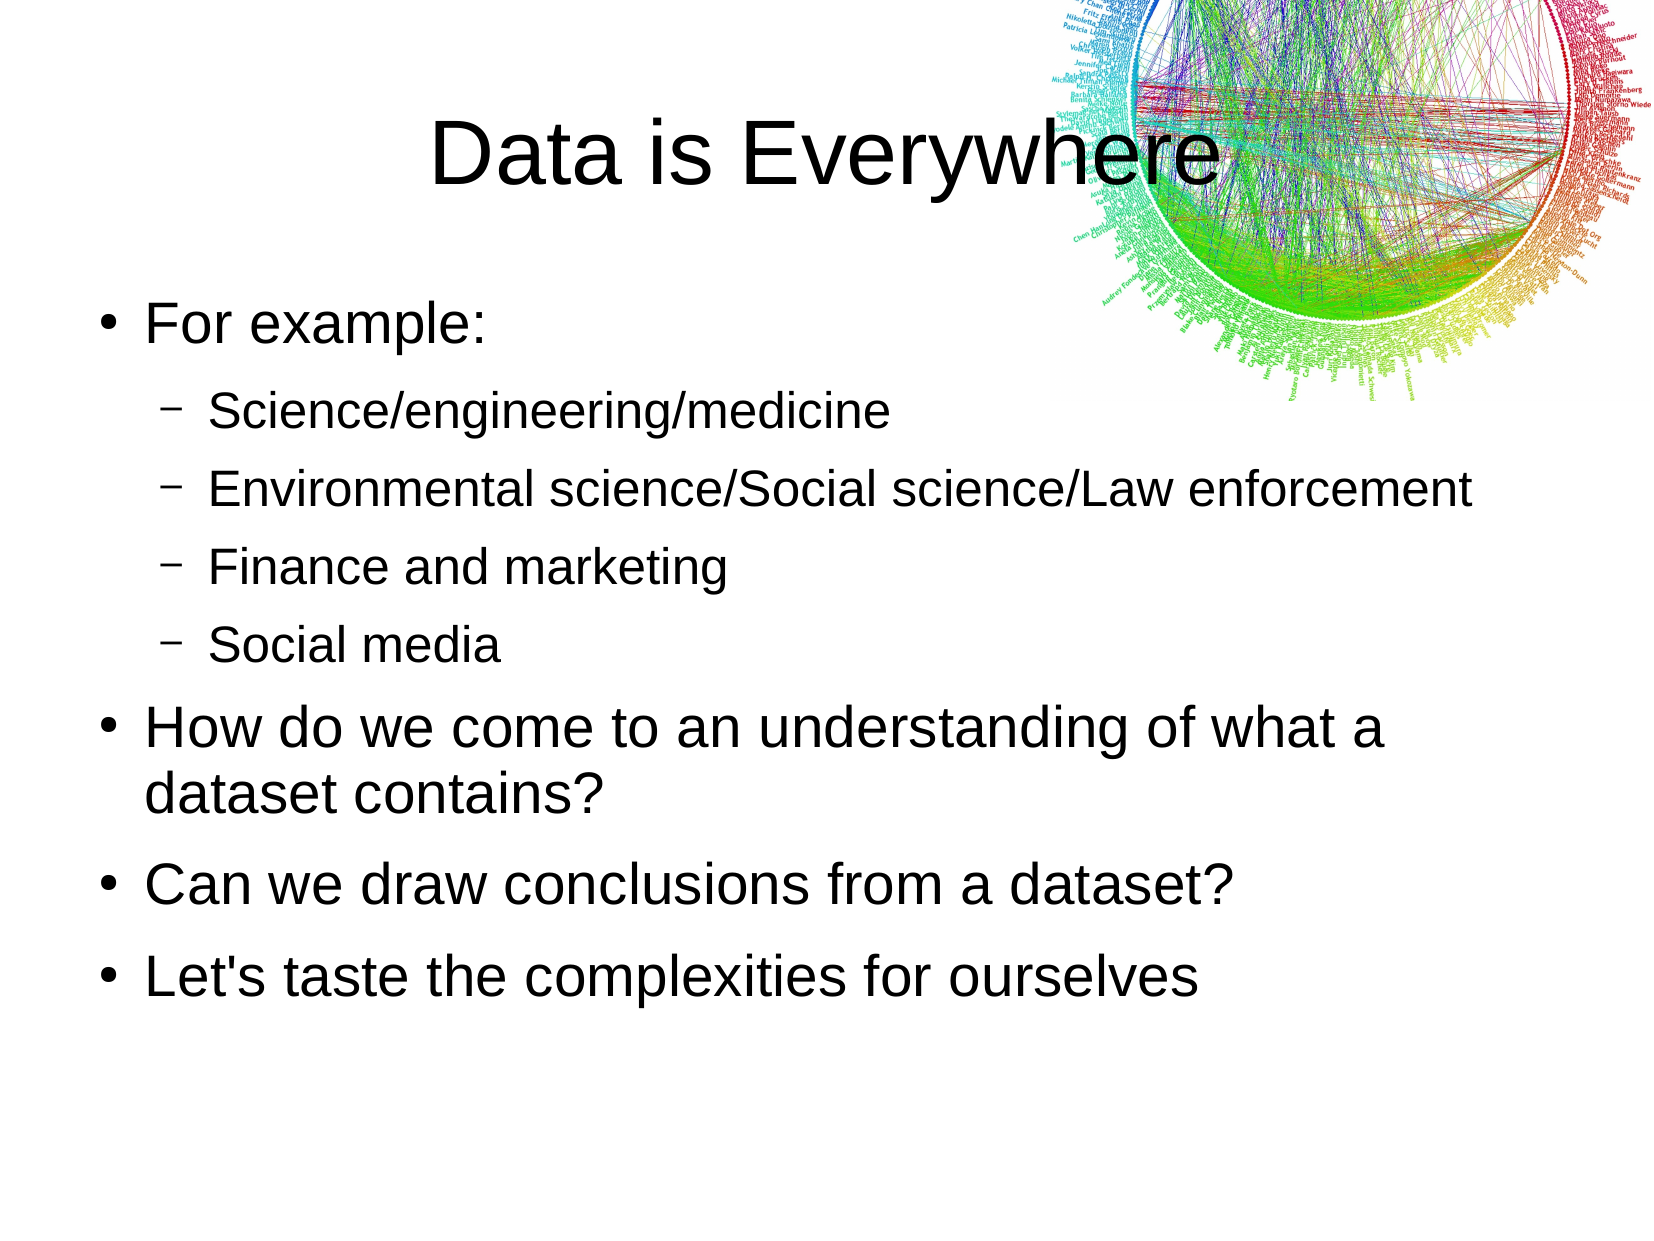

Data is Everywhere
# For example:
Science/engineering/medicine
Environmental science/Social science/Law enforcement
Finance and marketing
Social media
How do we come to an understanding of what a dataset contains?
Can we draw conclusions from a dataset?
Let's taste the complexities for ourselves